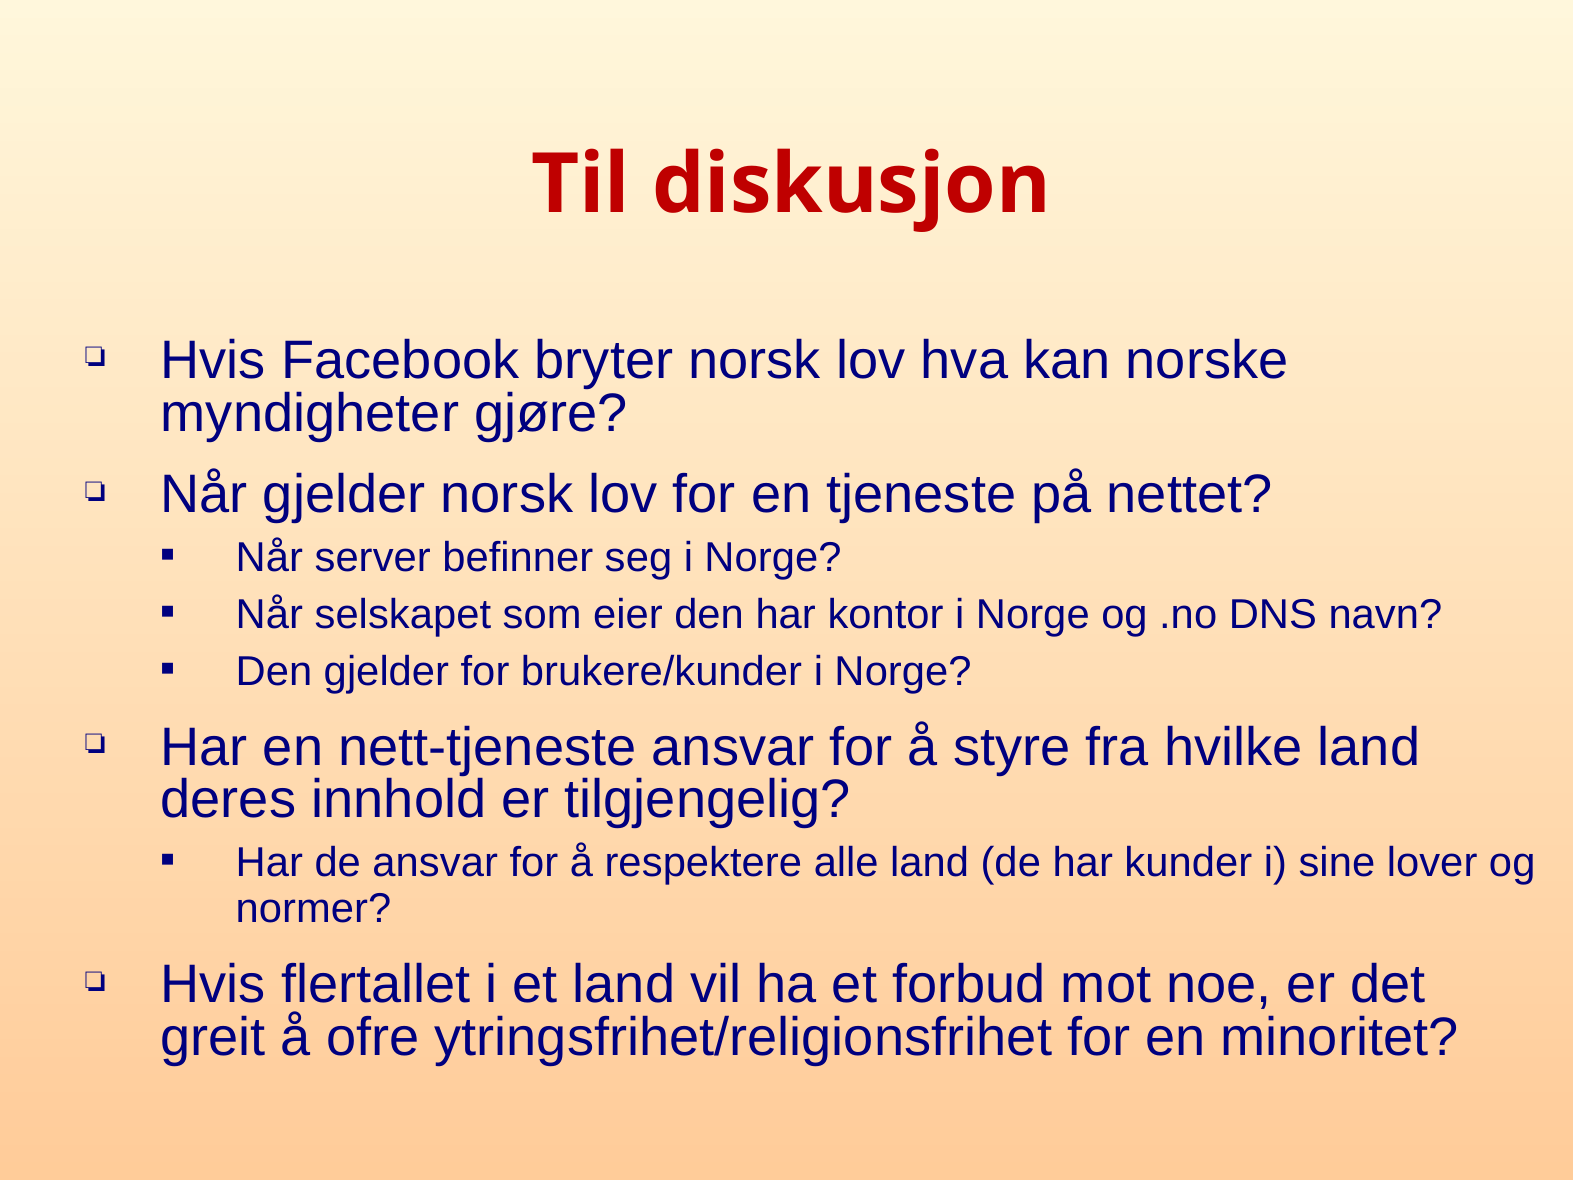

# Til diskusjon
Hvis Facebook bryter norsk lov hva kan norske myndigheter gjøre?
Når gjelder norsk lov for en tjeneste på nettet?
Når server befinner seg i Norge?
Når selskapet som eier den har kontor i Norge og .no DNS navn?
Den gjelder for brukere/kunder i Norge?
Har en nett-tjeneste ansvar for å styre fra hvilke land deres innhold er tilgjengelig?
Har de ansvar for å respektere alle land (de har kunder i) sine lover og normer?
Hvis flertallet i et land vil ha et forbud mot noe, er det greit å ofre ytringsfrihet/religionsfrihet for en minoritet?